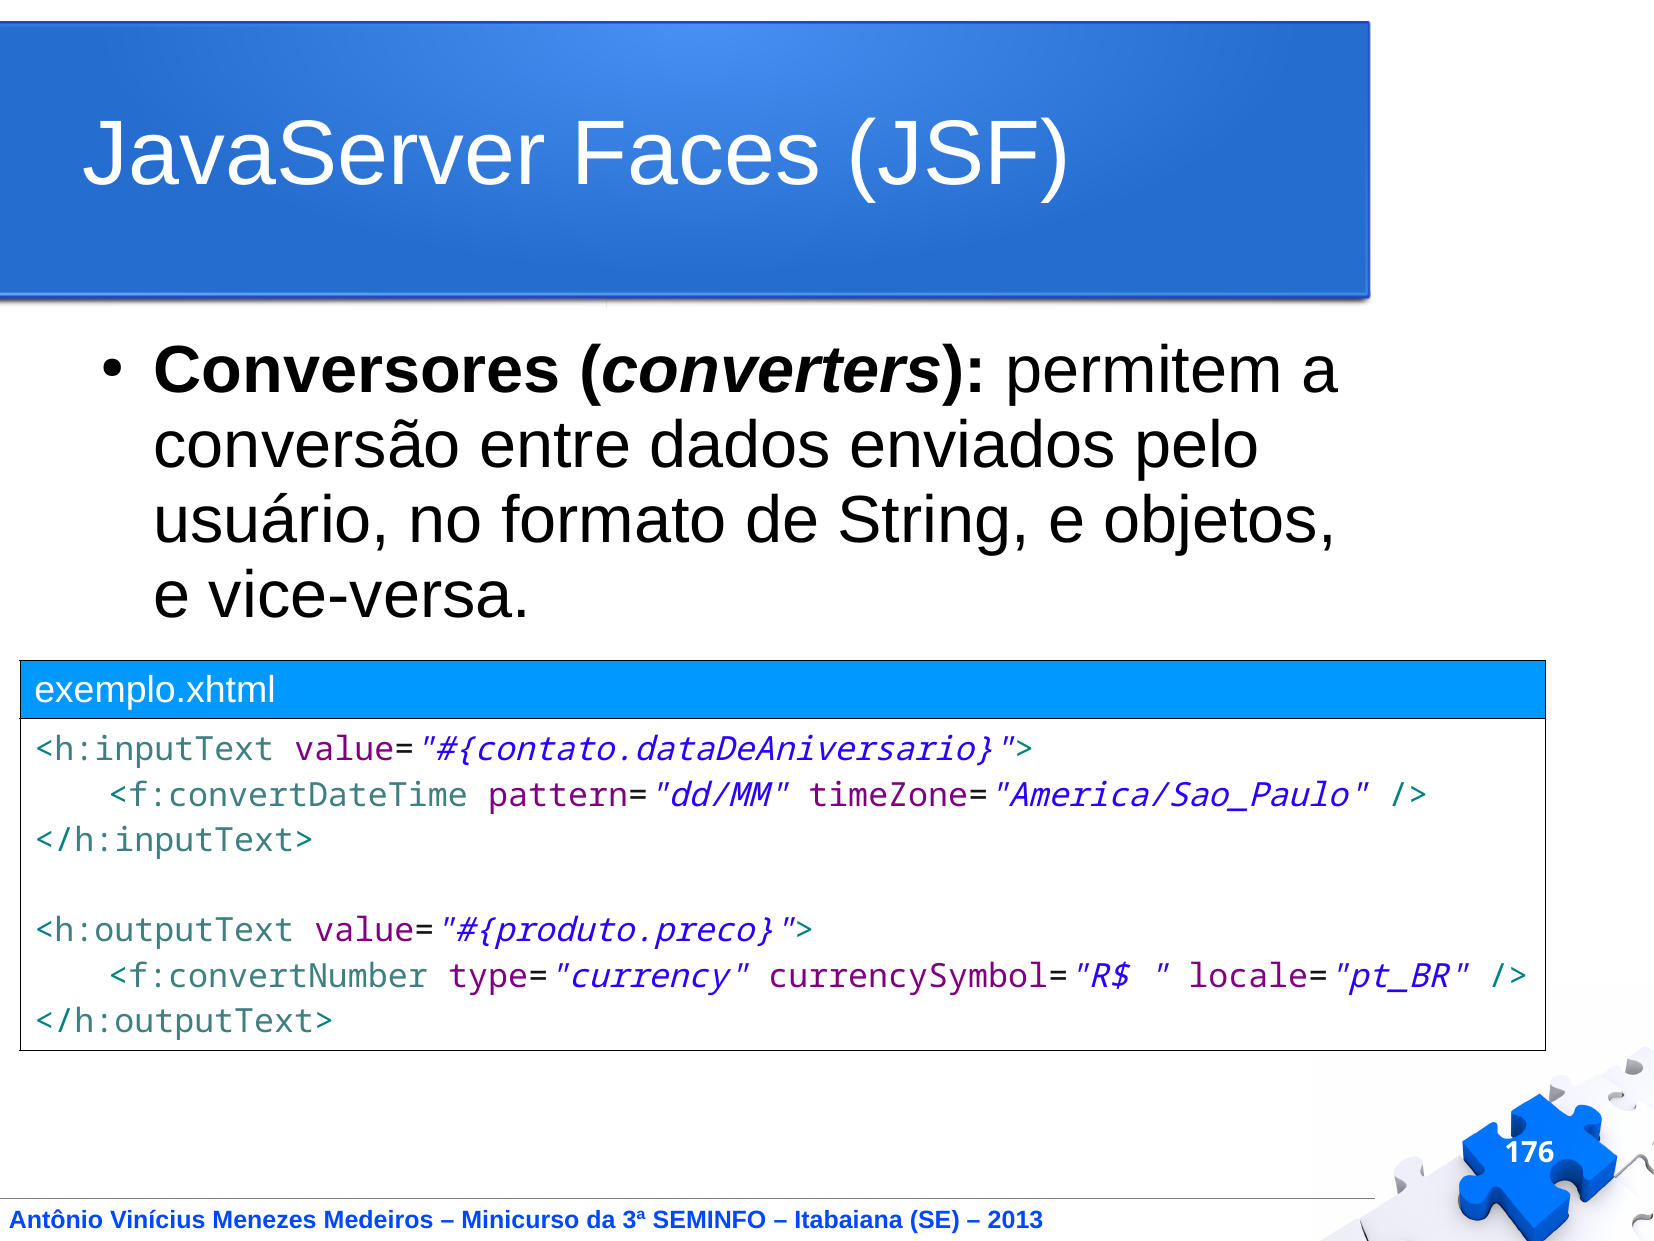

# JavaServer Faces (JSF)
Conversores (converters): permitem a conversão entre dados enviados pelo usuário, no formato de String, e objetos, e vice-versa.
| exemplo.xhtml |
| --- |
| <h:inputText value="#{contato.dataDeAniversario}"> <f:convertDateTime pattern="dd/MM" timeZone="America/Sao\_Paulo" /> </h:inputText> <h:outputText value="#{produto.preco}"> <f:convertNumber type="currency" currencySymbol="R$ " locale="pt\_BR" /> </h:outputText> |
176